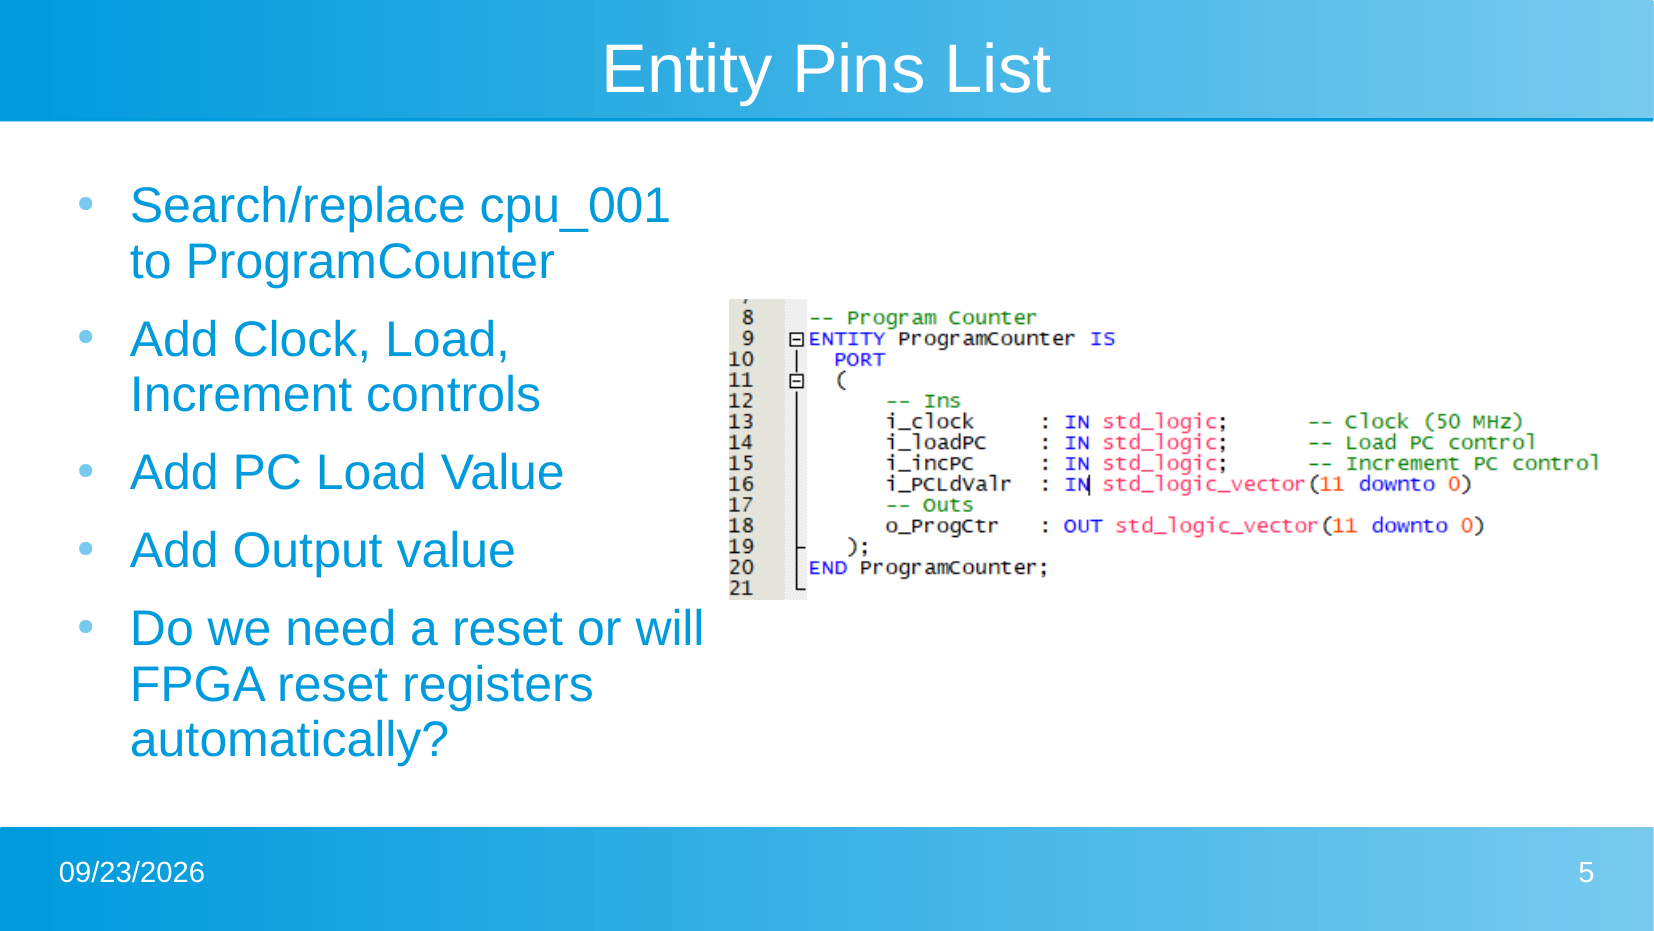

# Entity Pins List
Search/replace cpu_001 to ProgramCounter
Add Clock, Load, Increment controls
Add PC Load Value
Add Output value
Do we need a reset or will FPGA reset registers automatically?
5